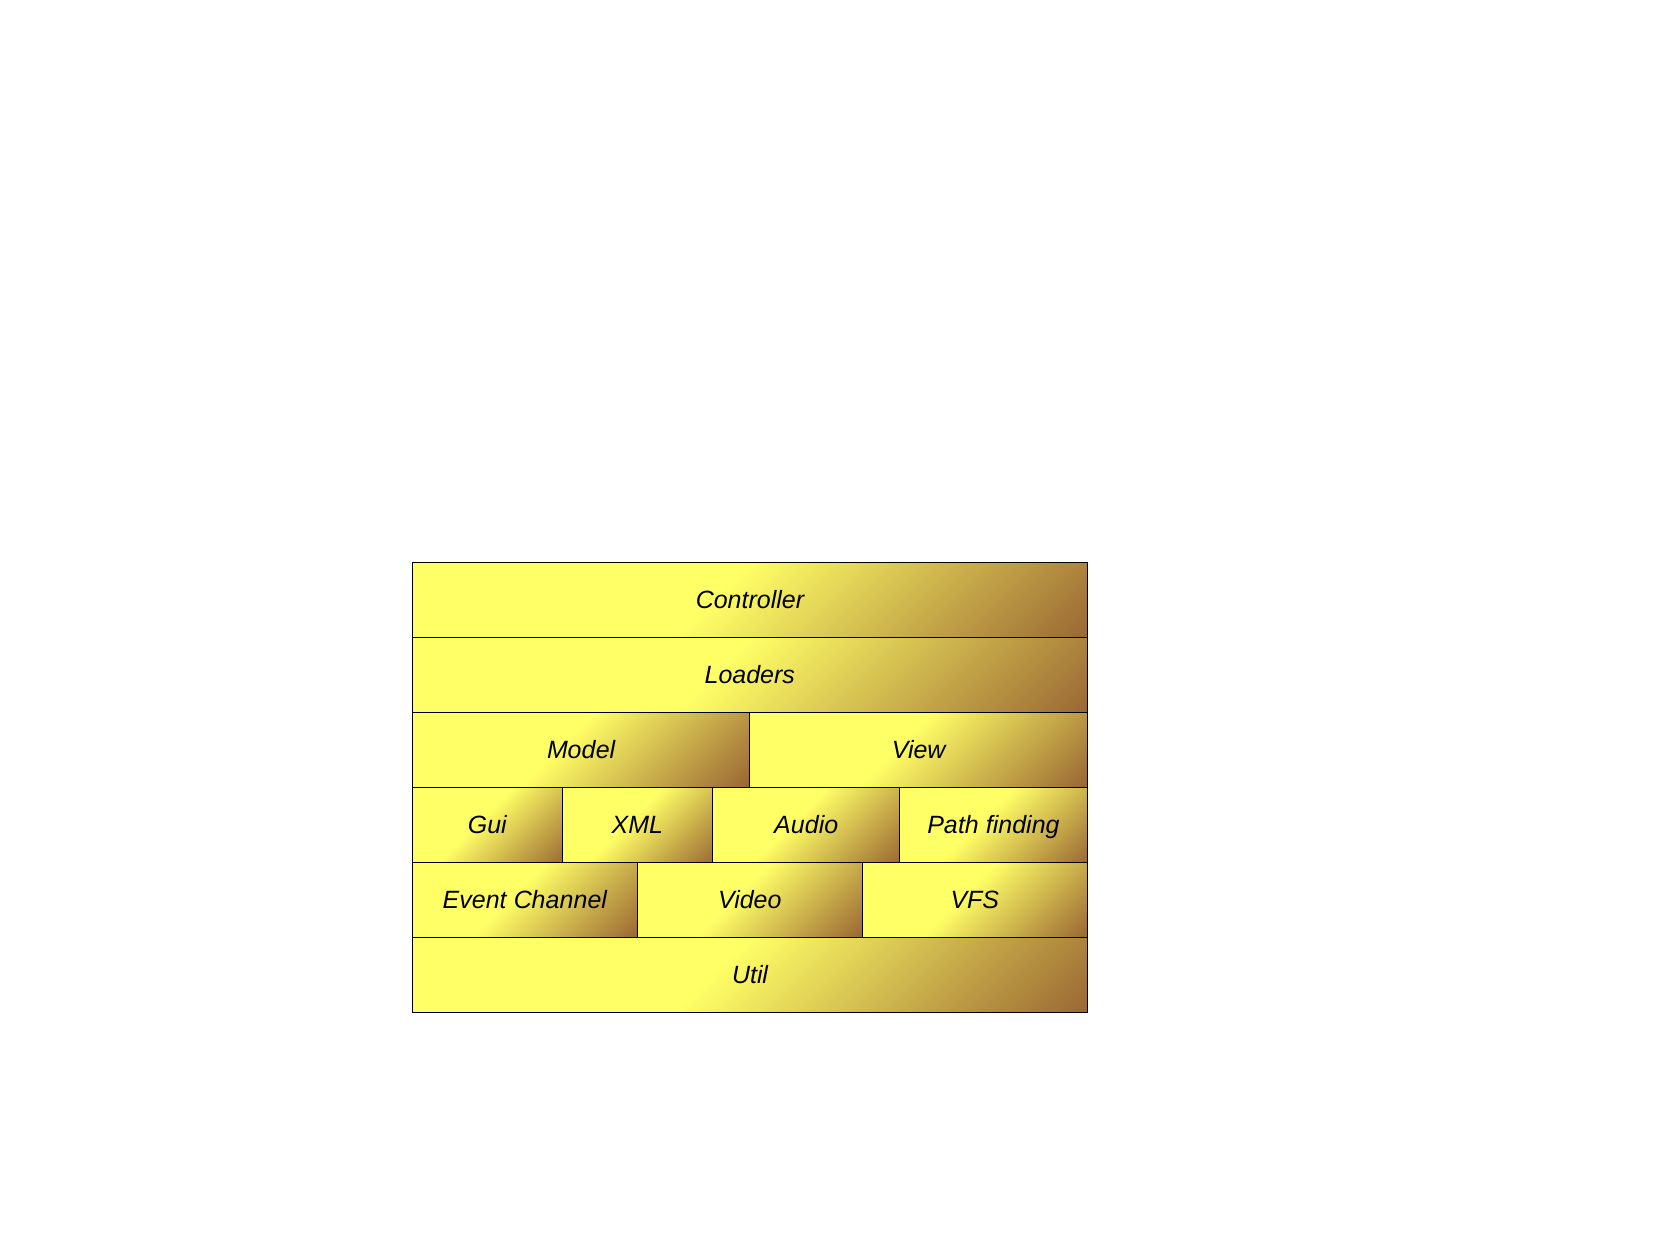

Controller
Loaders
Model
View
Gui
XML
Audio
Path finding
Event Channel
Video
VFS
Util